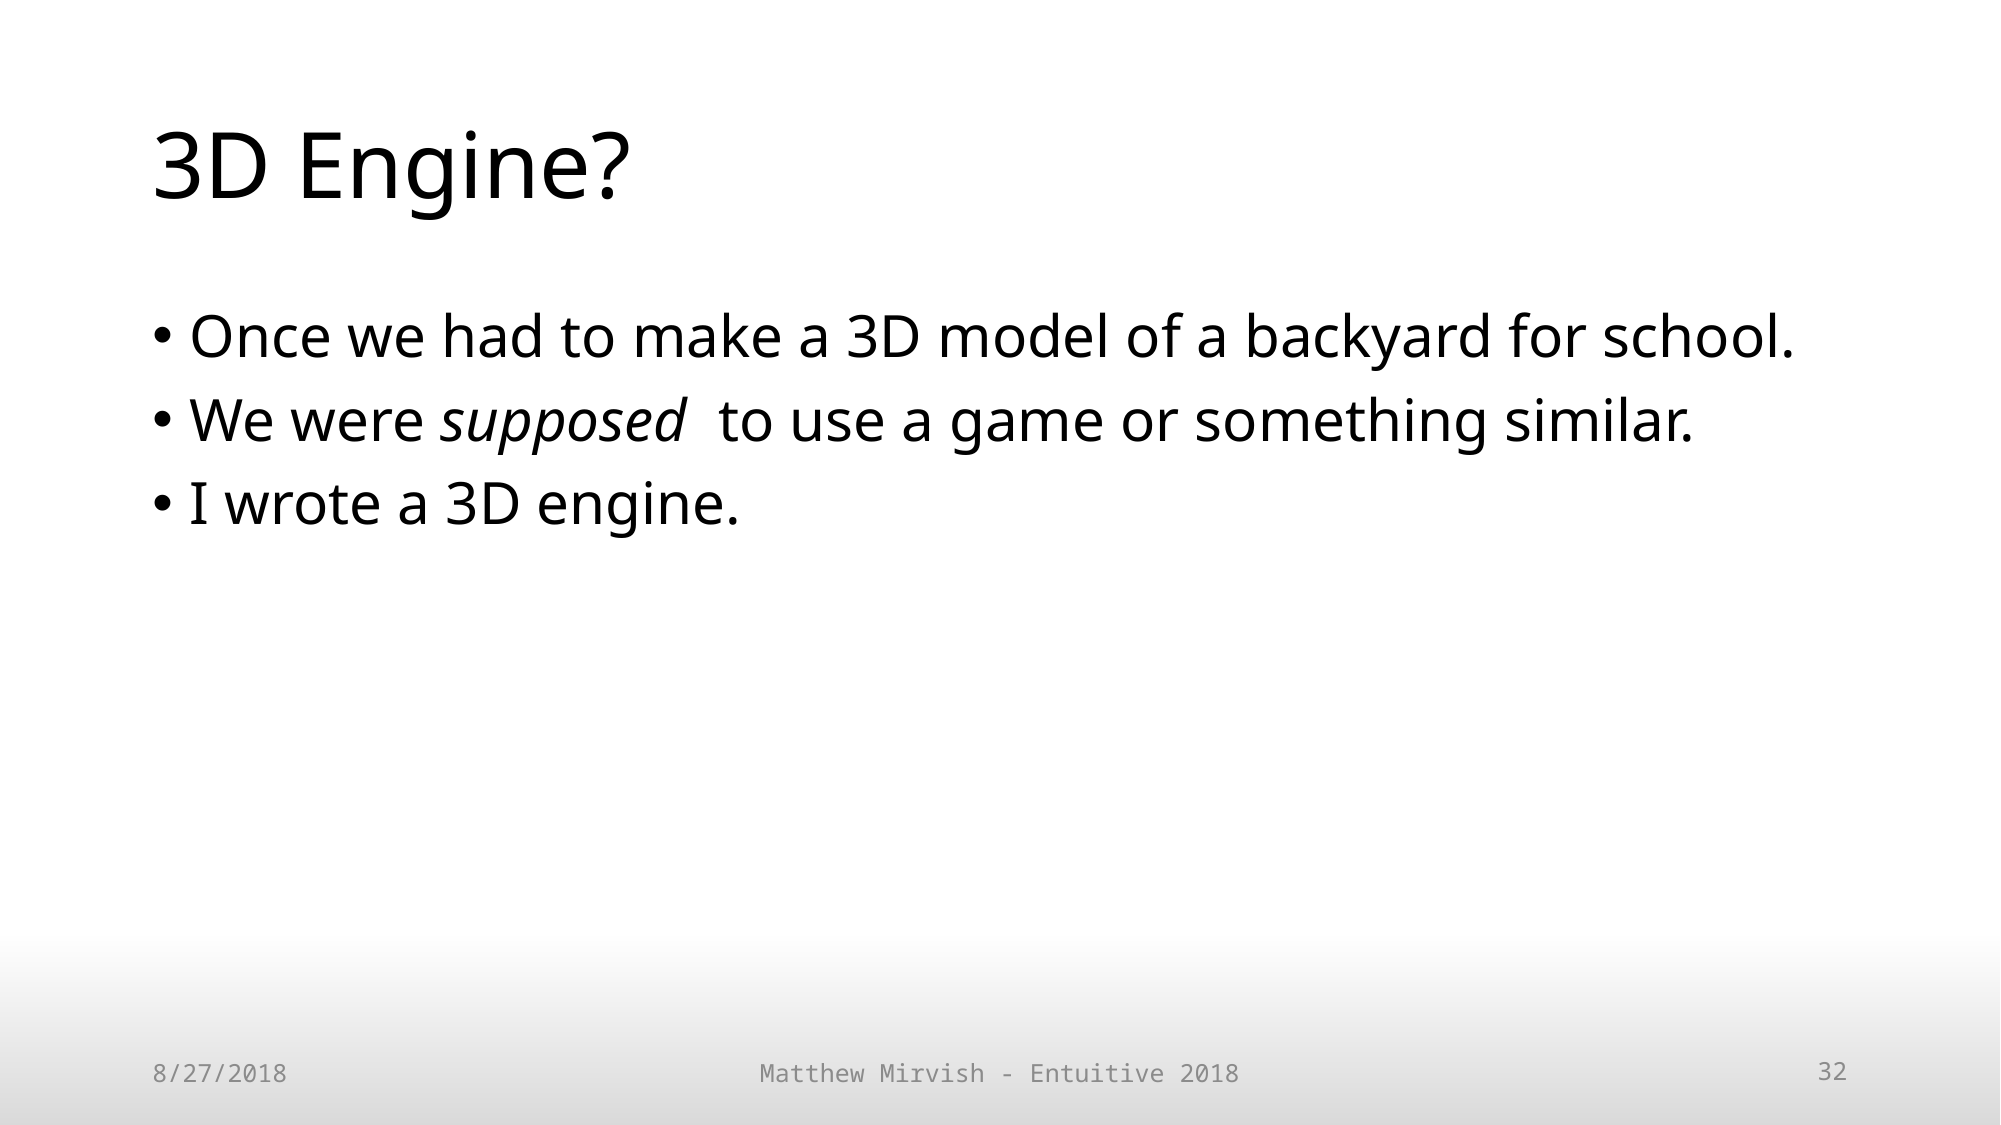

# 3D Engine?
Once we had to make a 3D model of a backyard for school.
We were supposed to use a game or something similar.
I wrote a 3D engine.
8/27/2018
Matthew Mirvish - Entuitive 2018